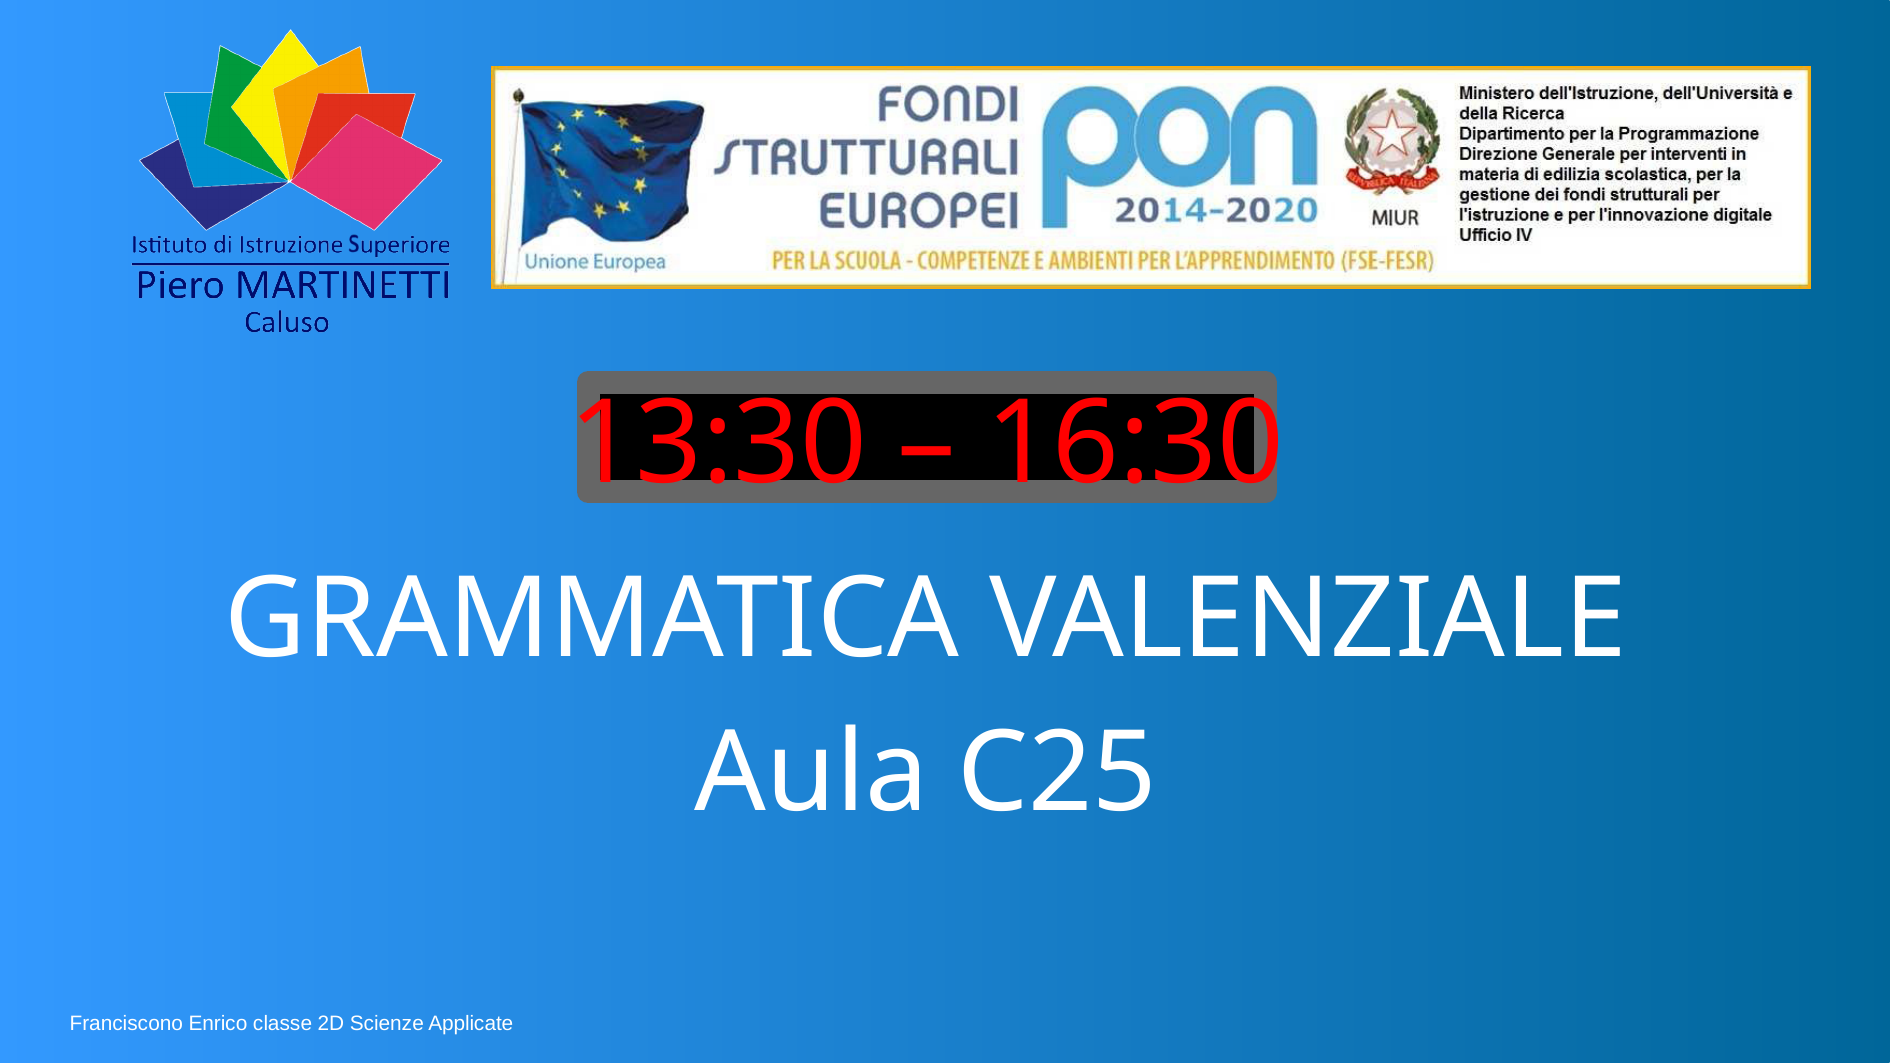

13:30 – 16:30
GRAMMATICA VALENZIALE
Aula C25
Franciscono Enrico classe 2D Scienze Applicate